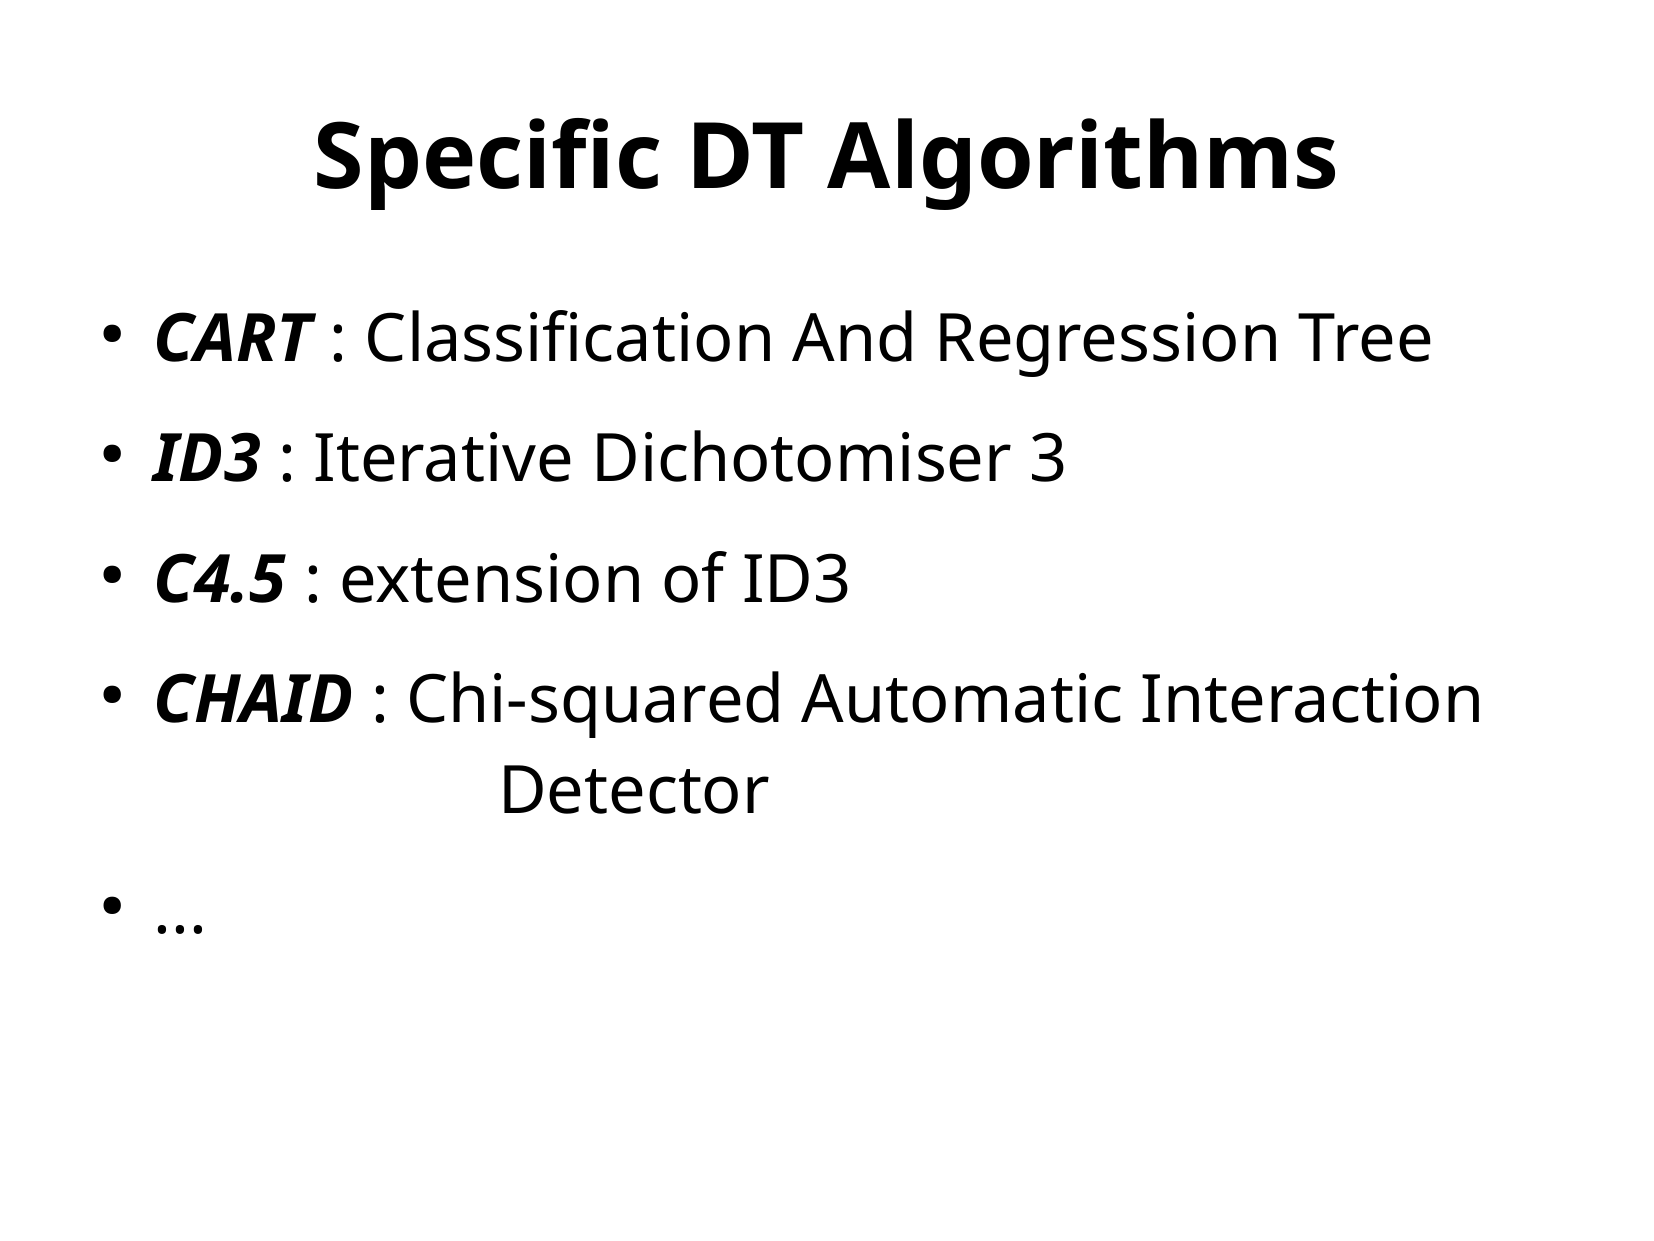

# Specific DT Algorithms
CART : Classification And Regression Tree
ID3 : Iterative Dichotomiser 3
C4.5 : extension of ID3
CHAID : Chi-squared Automatic Interaction Detector
...